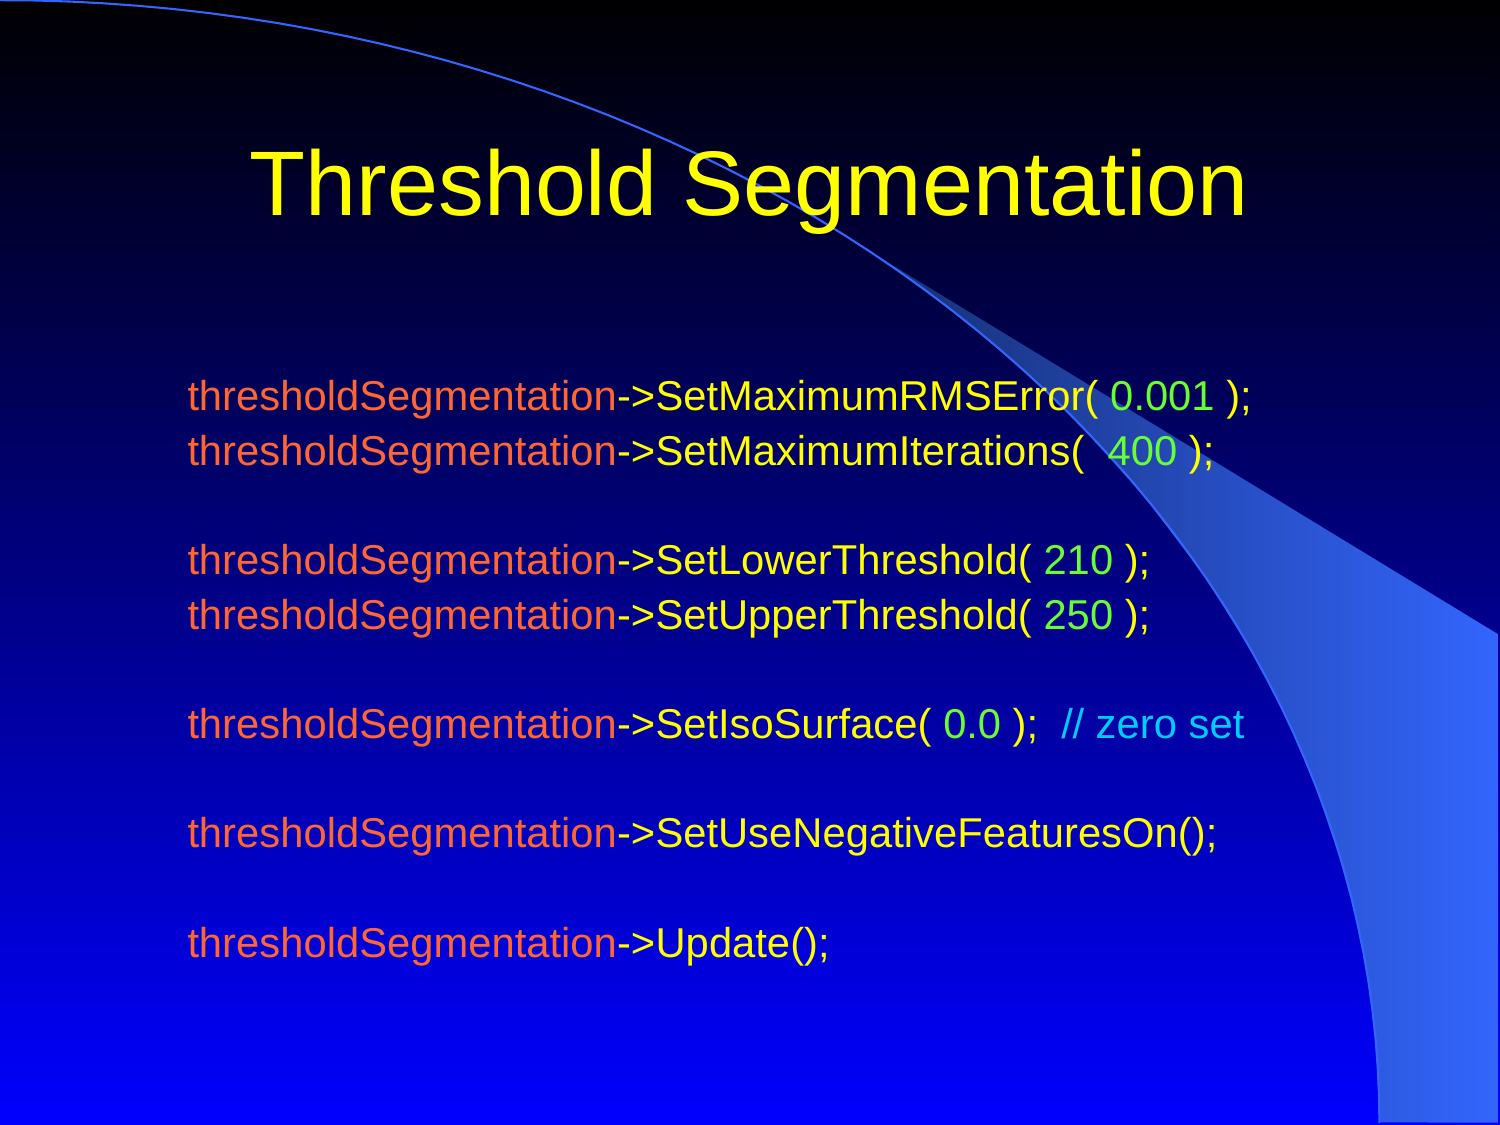

# Threshold Segmentation
thresholdSegmentation->SetMaximumRMSError( 0.001 );
thresholdSegmentation->SetMaximumIterations( 400 );
thresholdSegmentation->SetLowerThreshold( 210 );
thresholdSegmentation->SetUpperThreshold( 250 );
thresholdSegmentation->SetIsoSurface( 0.0 ); // zero set
thresholdSegmentation->SetUseNegativeFeaturesOn();
thresholdSegmentation->Update();